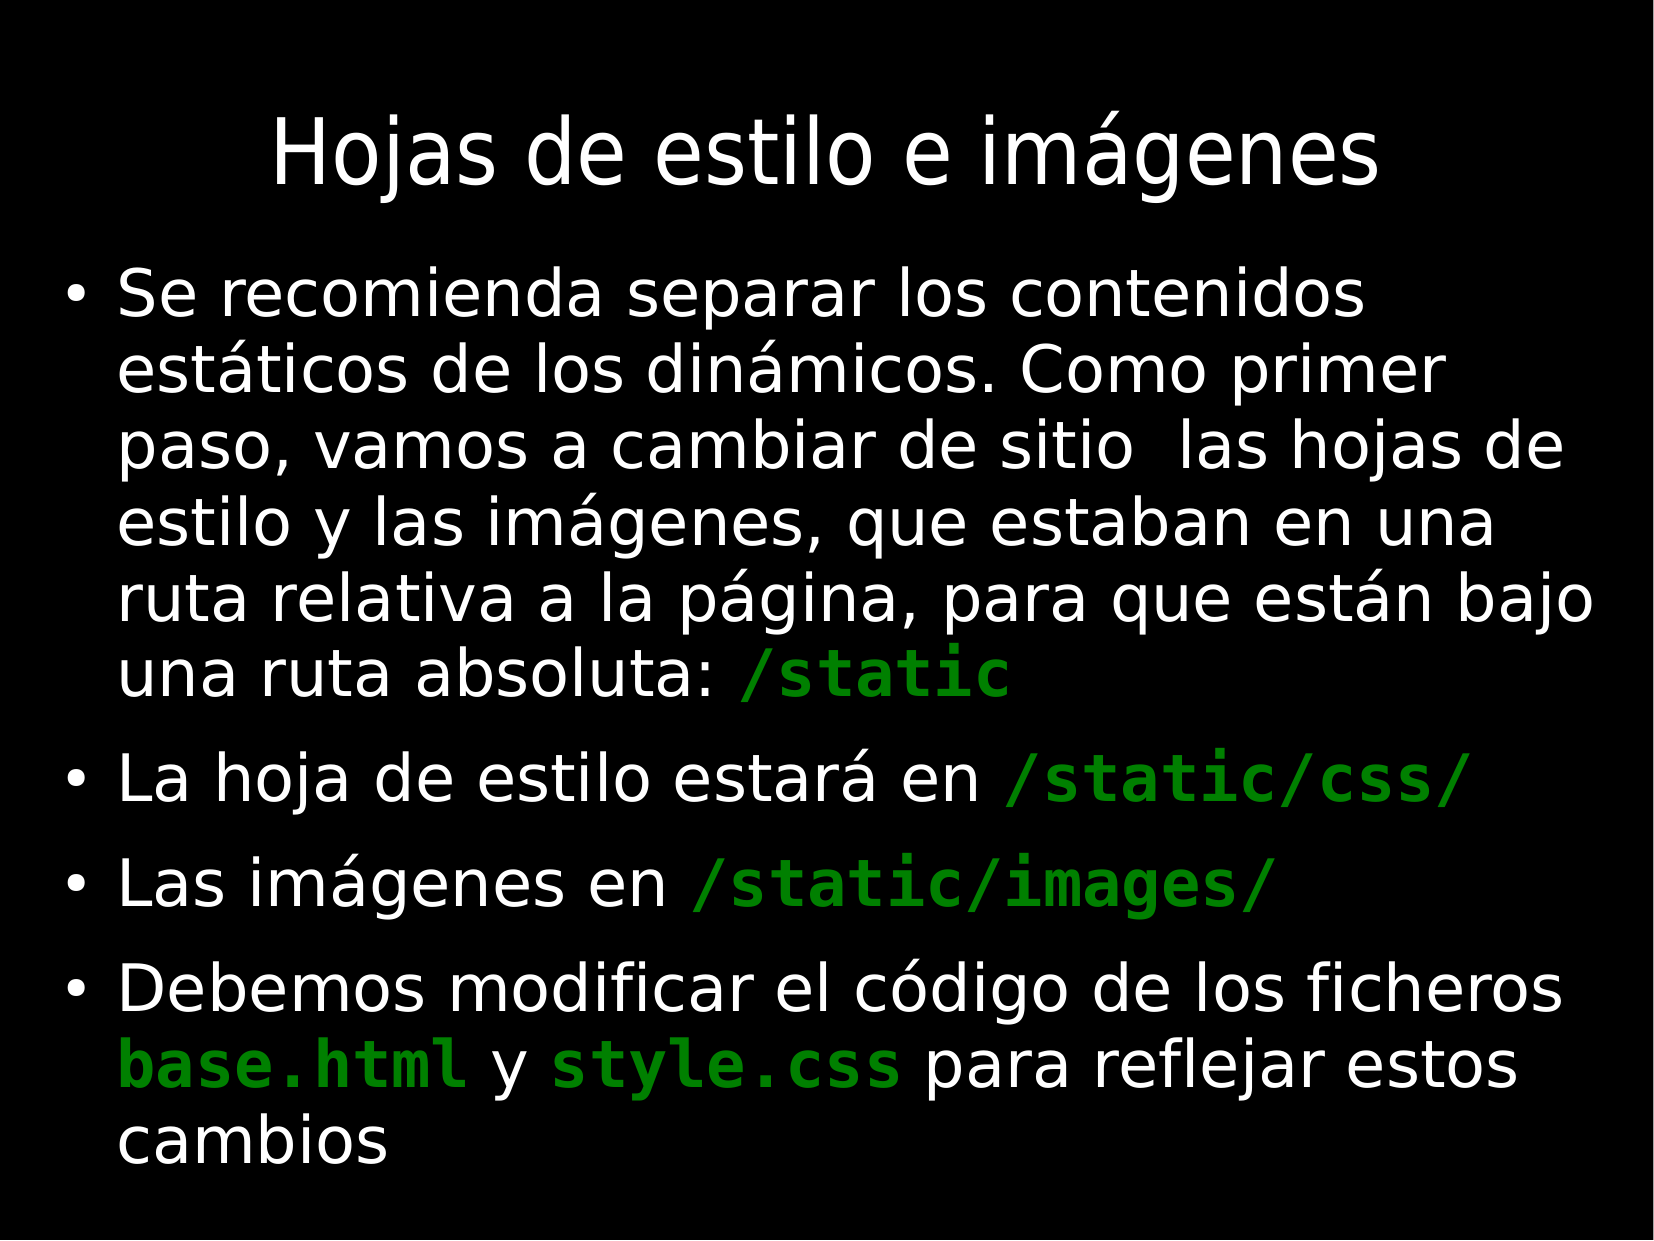

# Hojas de estilo e imágenes
Se recomienda separar los contenidos estáticos de los dinámicos. Como primer paso, vamos a cambiar de sitio las hojas de estilo y las imágenes, que estaban en una ruta relativa a la página, para que están bajo una ruta absoluta: /static
La hoja de estilo estará en /static/css/
Las imágenes en /static/images/
Debemos modificar el código de los ficheros base.html y style.css para reflejar estos cambios